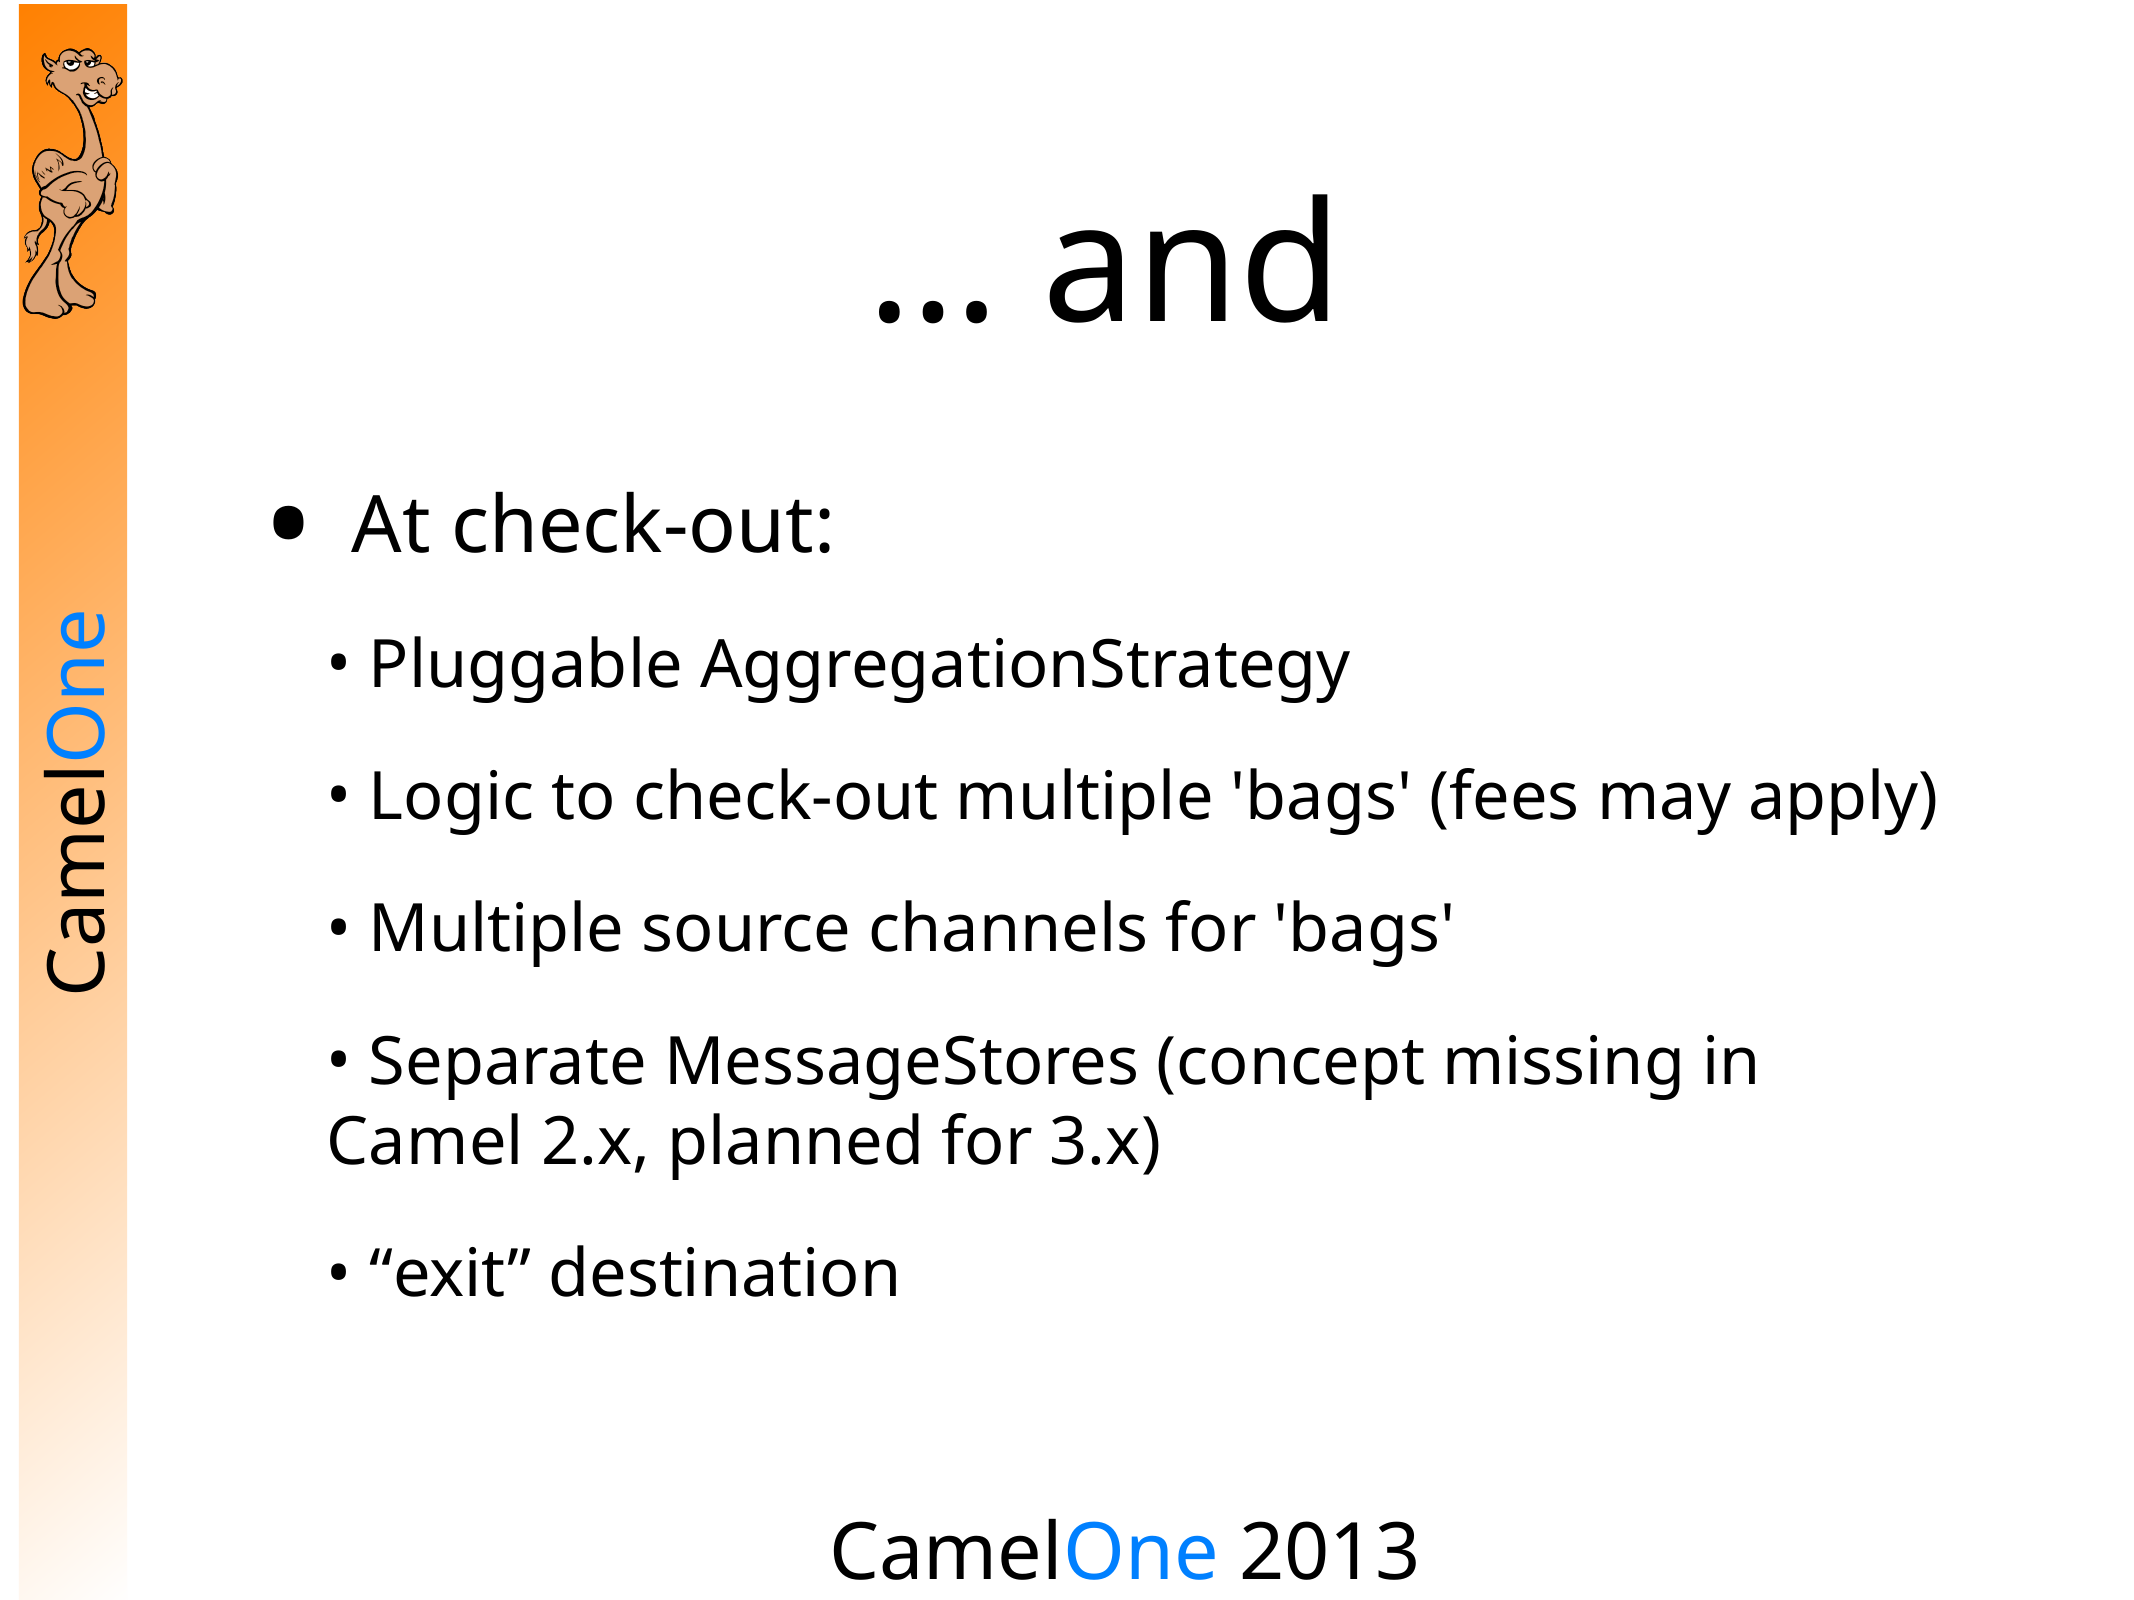

# … and
At check-out:
 Pluggable AggregationStrategy
 Logic to check-out multiple 'bags' (fees may apply)
 Multiple source channels for 'bags'
 Separate MessageStores (concept missing in Camel 2.x, planned for 3.x)
 “exit” destination